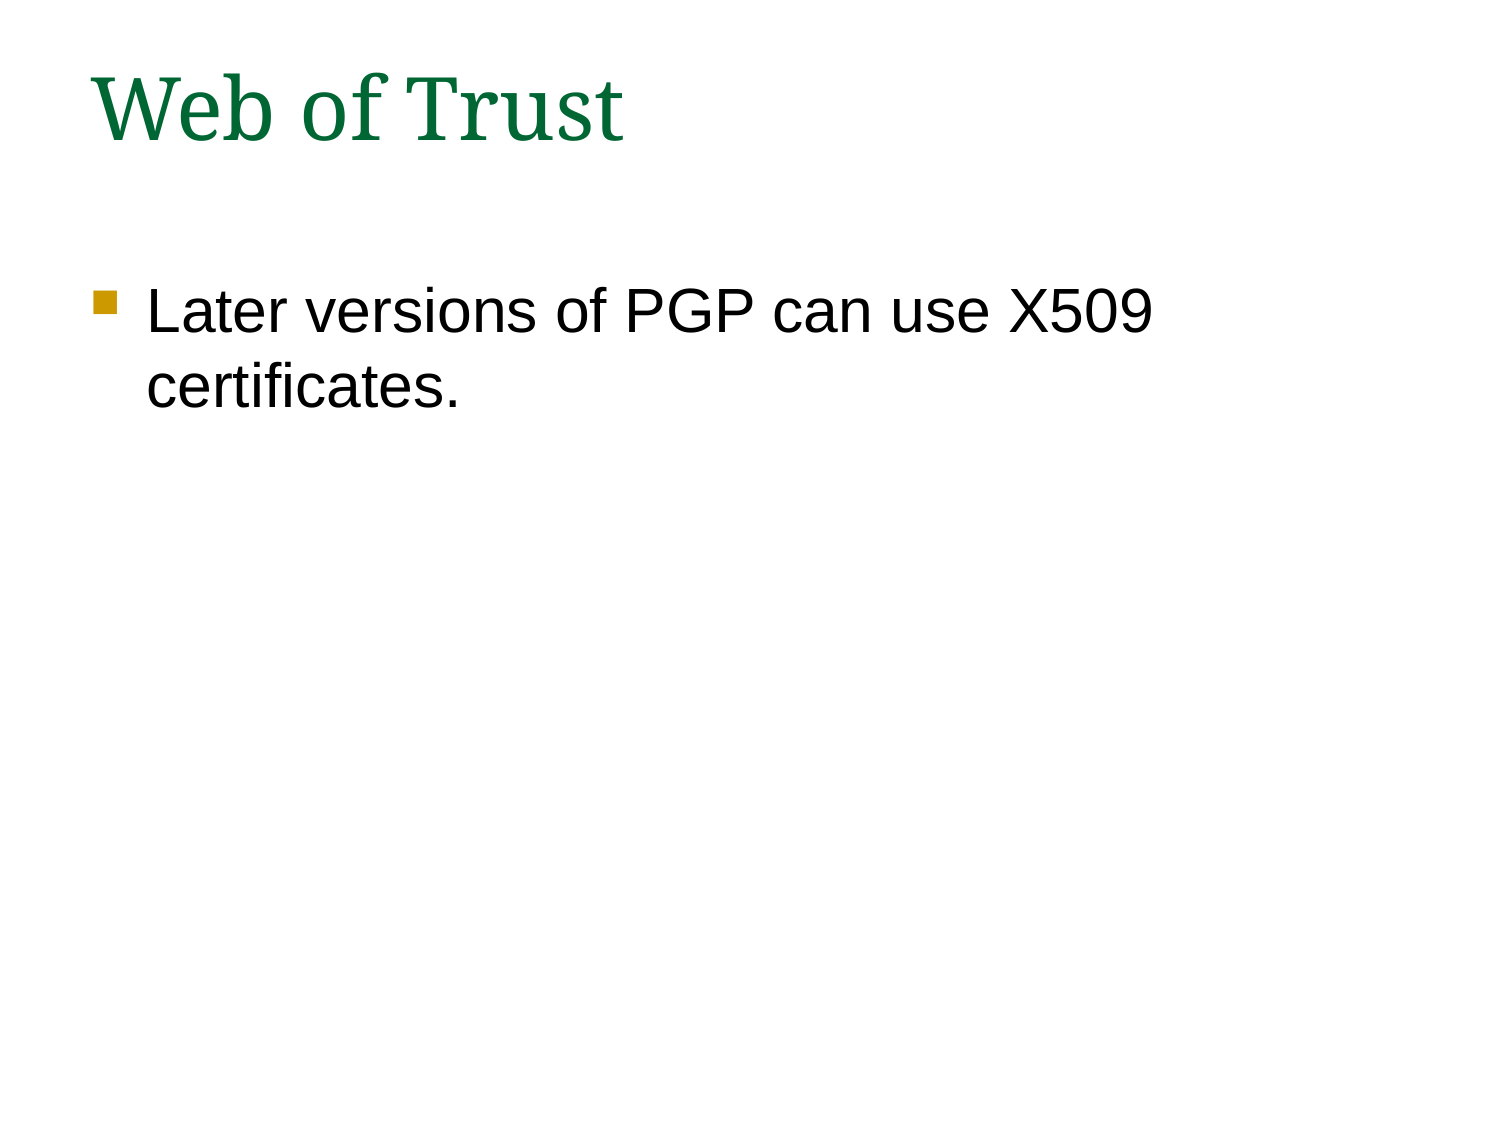

# Web of Trust
Later versions of PGP can use X509 certificates.